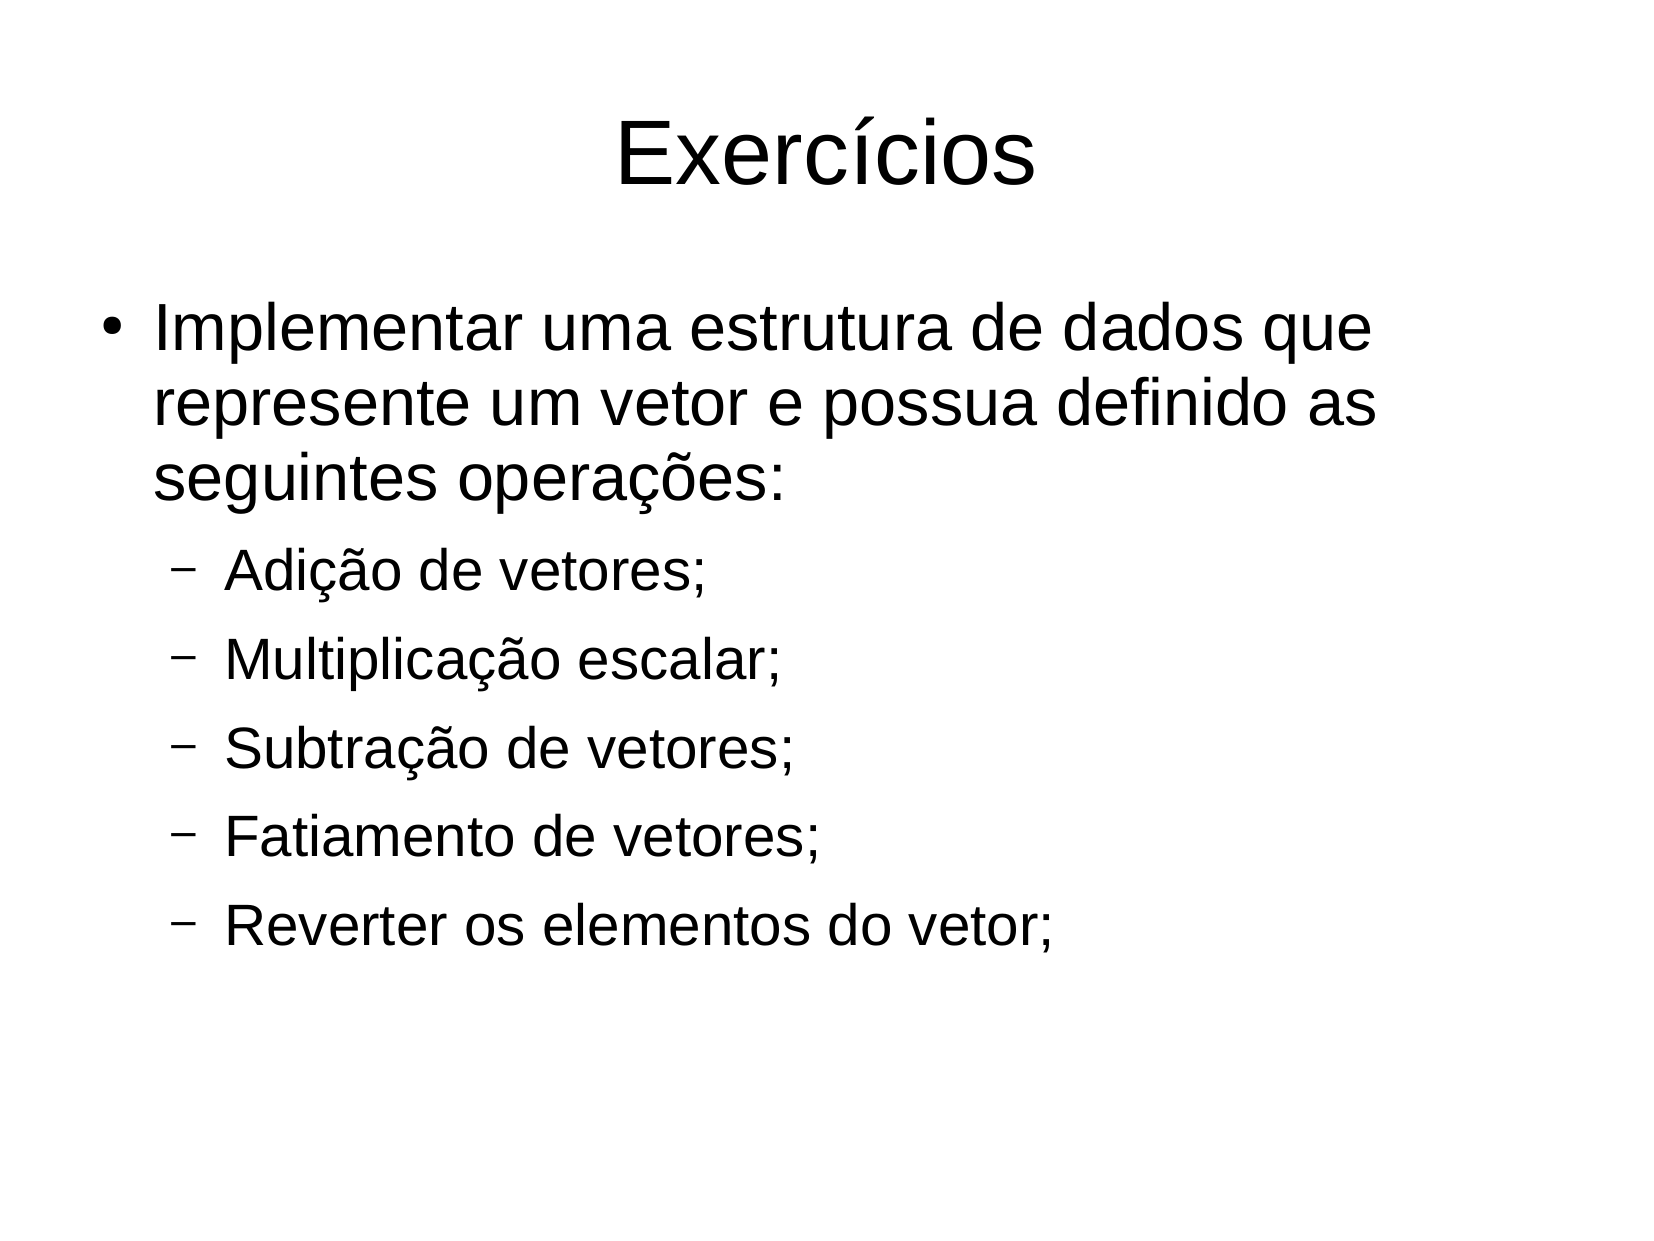

# Exercícios
Implementar uma estrutura de dados que represente um vetor e possua definido as seguintes operações:
Adição de vetores;
Multiplicação escalar;
Subtração de vetores;
Fatiamento de vetores;
Reverter os elementos do vetor;